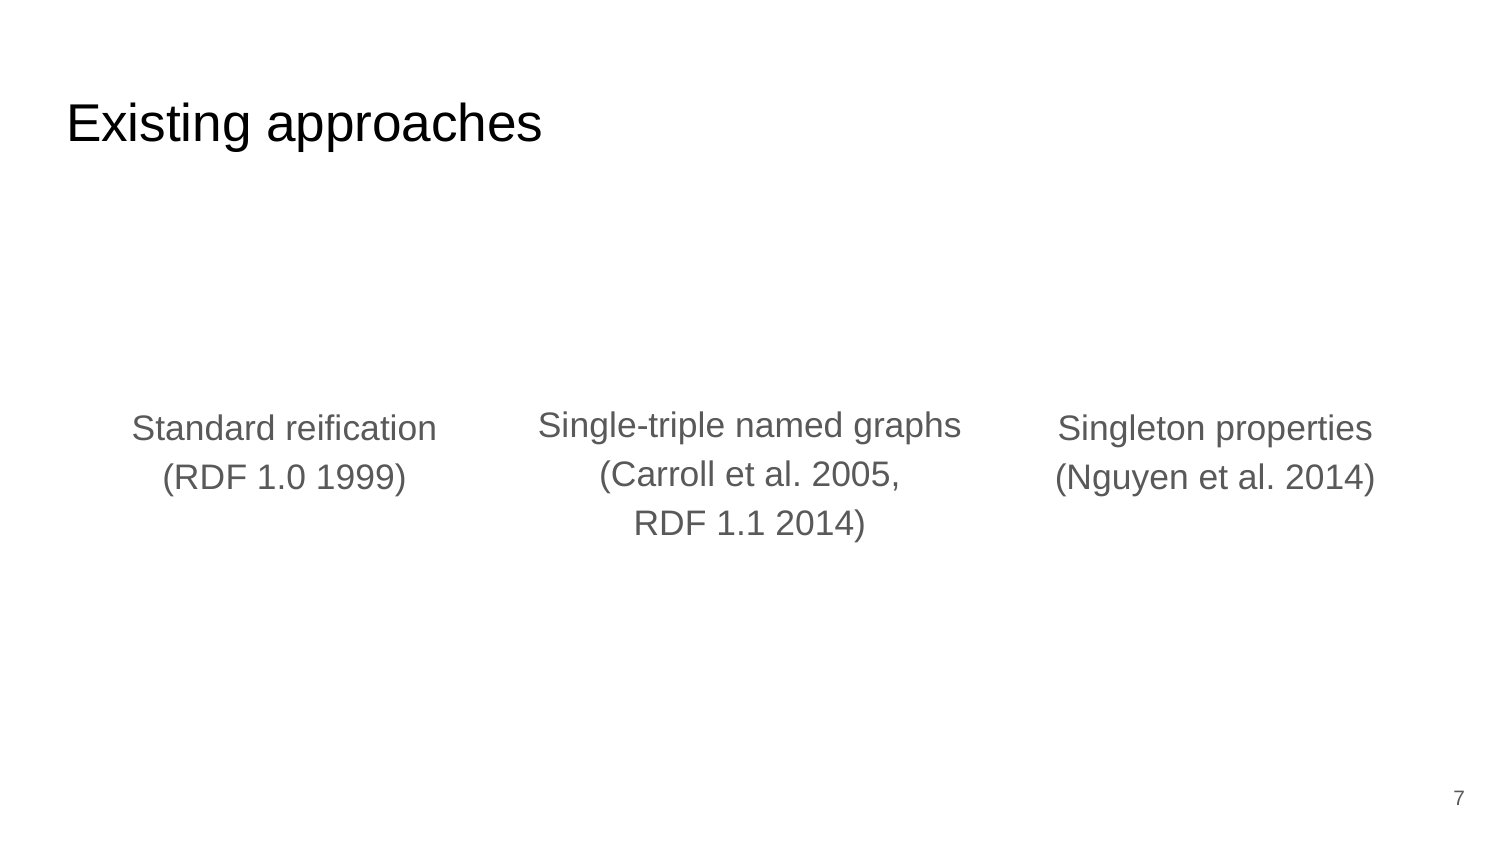

# Existing approaches
Standard reification
(RDF 1.0 1999)
Single-triple named graphs
(Carroll et al. 2005,
RDF 1.1 2014)
Singleton properties
(Nguyen et al. 2014)